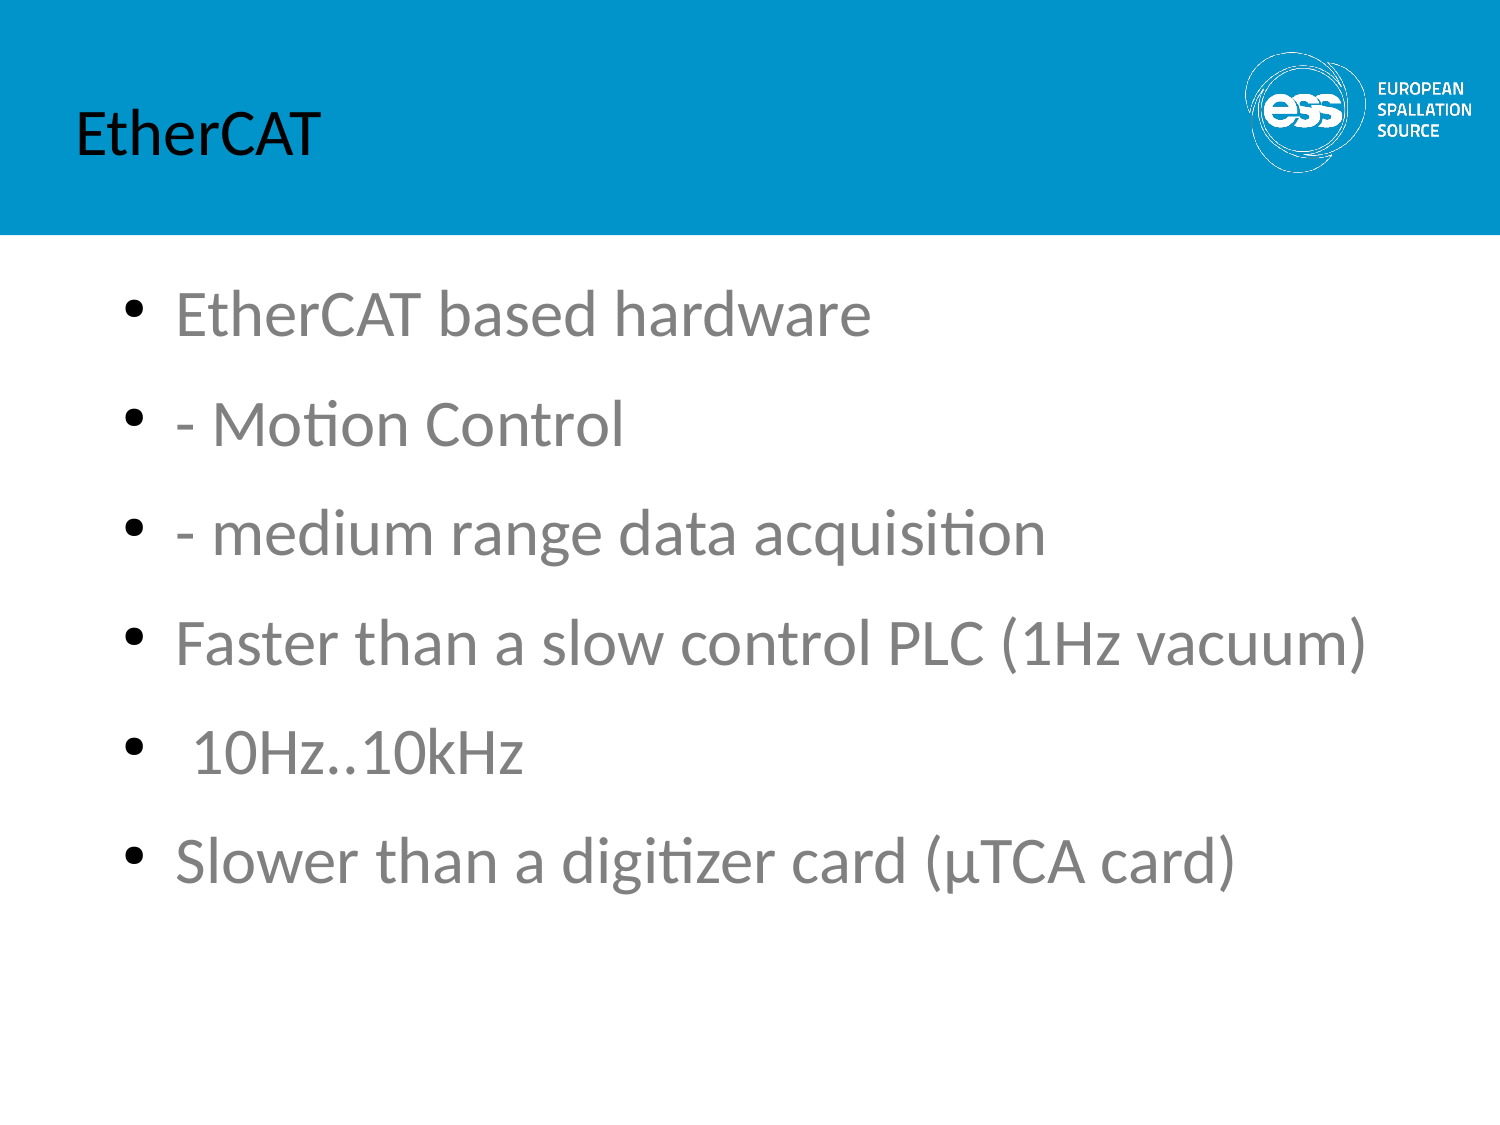

# EtherCAT
EtherCAT based hardware
- Motion Control
- medium range data acquisition
Faster than a slow control PLC (1Hz vacuum)
 10Hz..10kHz
Slower than a digitizer card (µTCA card)